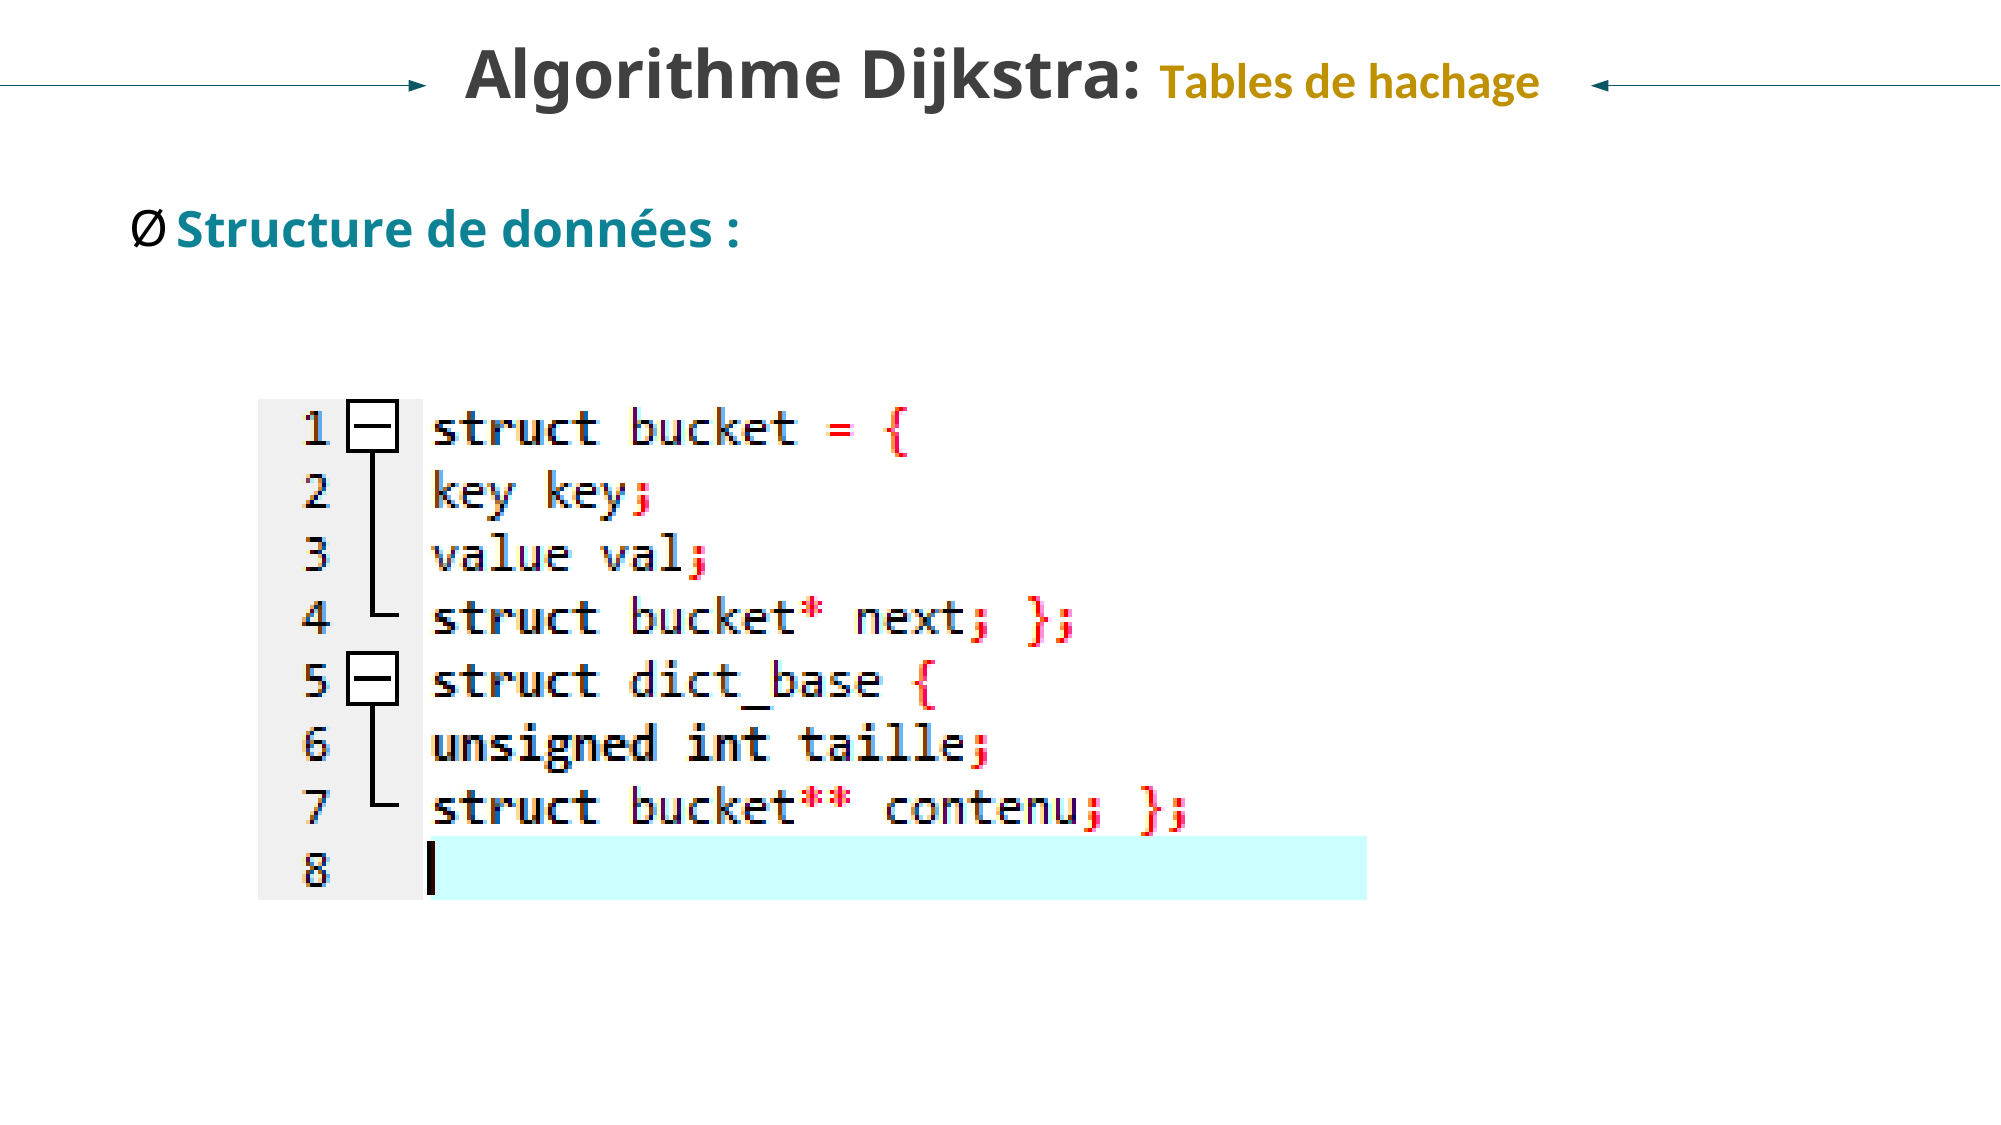

Algorithme Dijkstra: Tables de hachage
# Analyse du projet : diapositive 3
Structure de données :